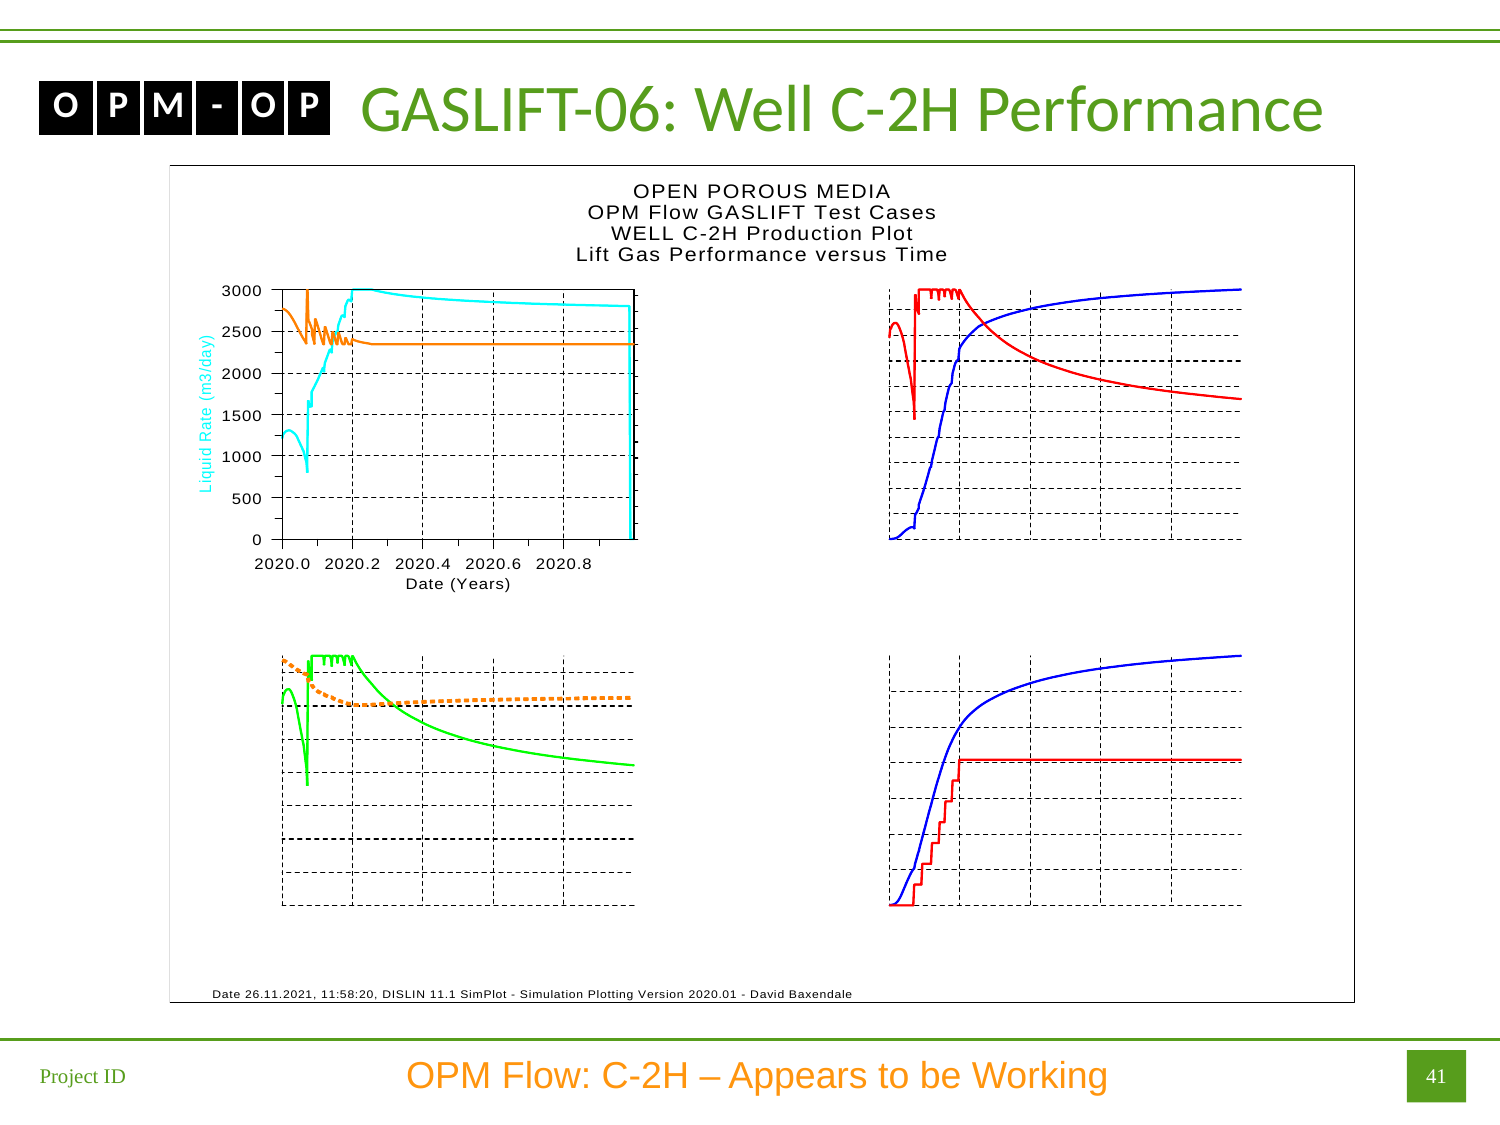

# GASLIFT-06: Well C-2H Performance
OPM Flow: C-2H – Appears to be Working
Project ID
41